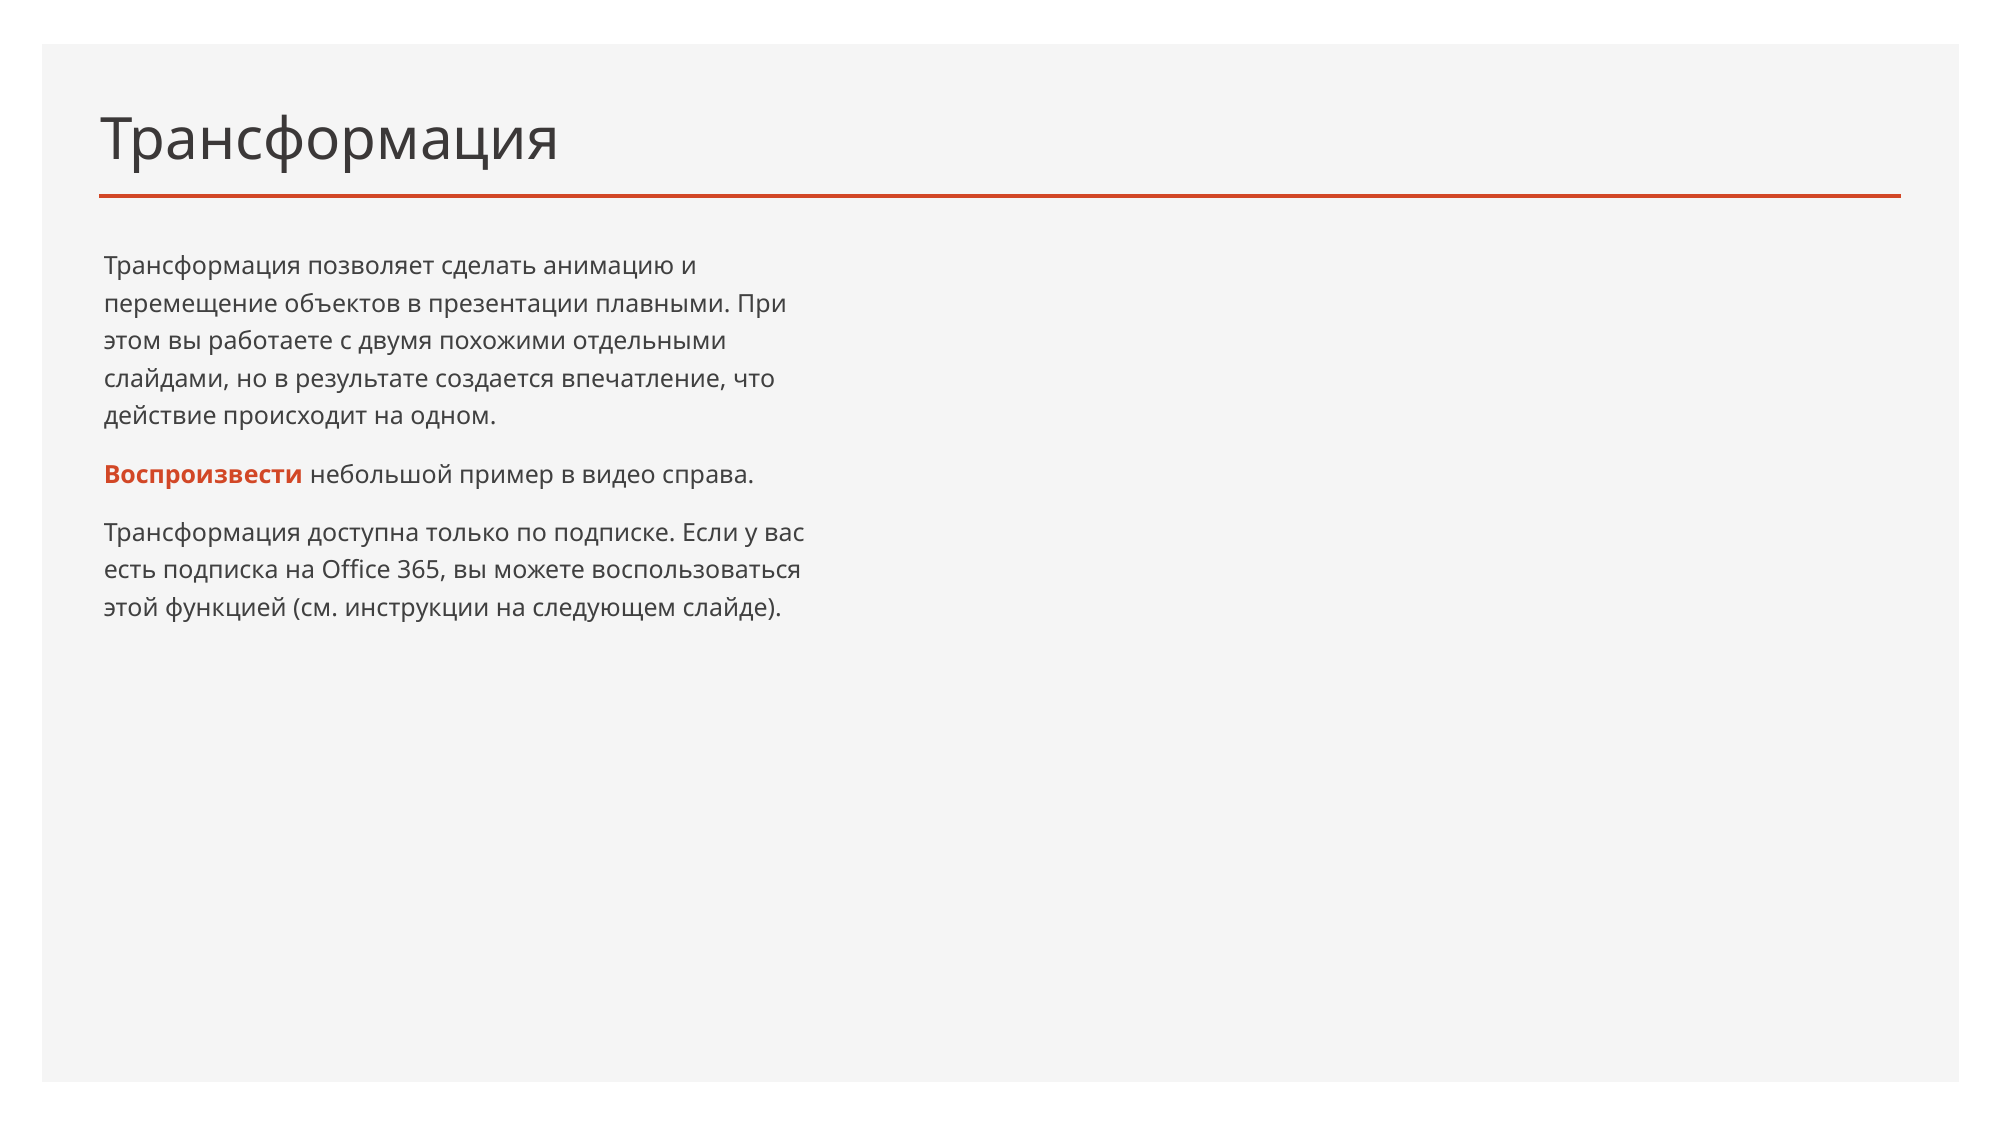

# Трансформация
Трансформация позволяет сделать анимацию и перемещение объектов в презентации плавными. При этом вы работаете с двумя похожими отдельными слайдами, но в результате создается впечатление, что действие происходит на одном.
Воспроизвести небольшой пример в видео справа.
Трансформация доступна только по подписке. Если у вас есть подписка на Office 365, вы можете воспользоваться этой функцией (см. инструкции на следующем слайде).